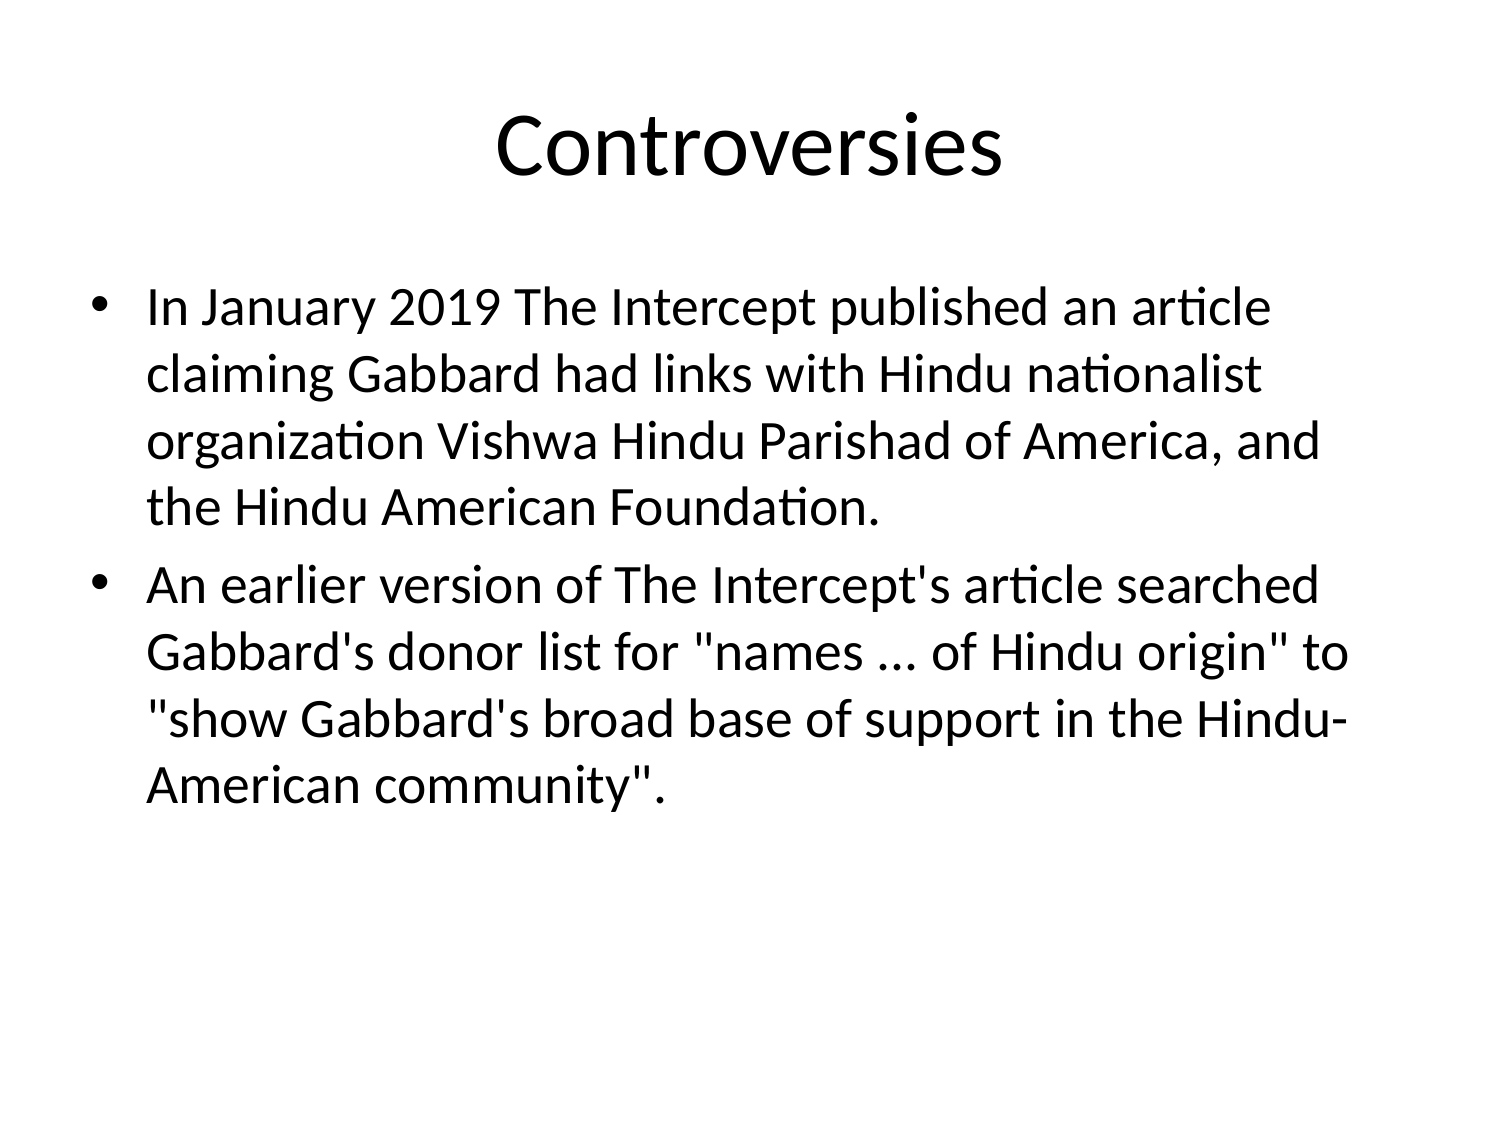

# Controversies
In January 2019 The Intercept published an article claiming Gabbard had links with Hindu nationalist organization Vishwa Hindu Parishad of America, and the Hindu American Foundation.
An earlier version of The Intercept's article searched Gabbard's donor list for "names ... of Hindu origin" to "show Gabbard's broad base of support in the Hindu-American community".